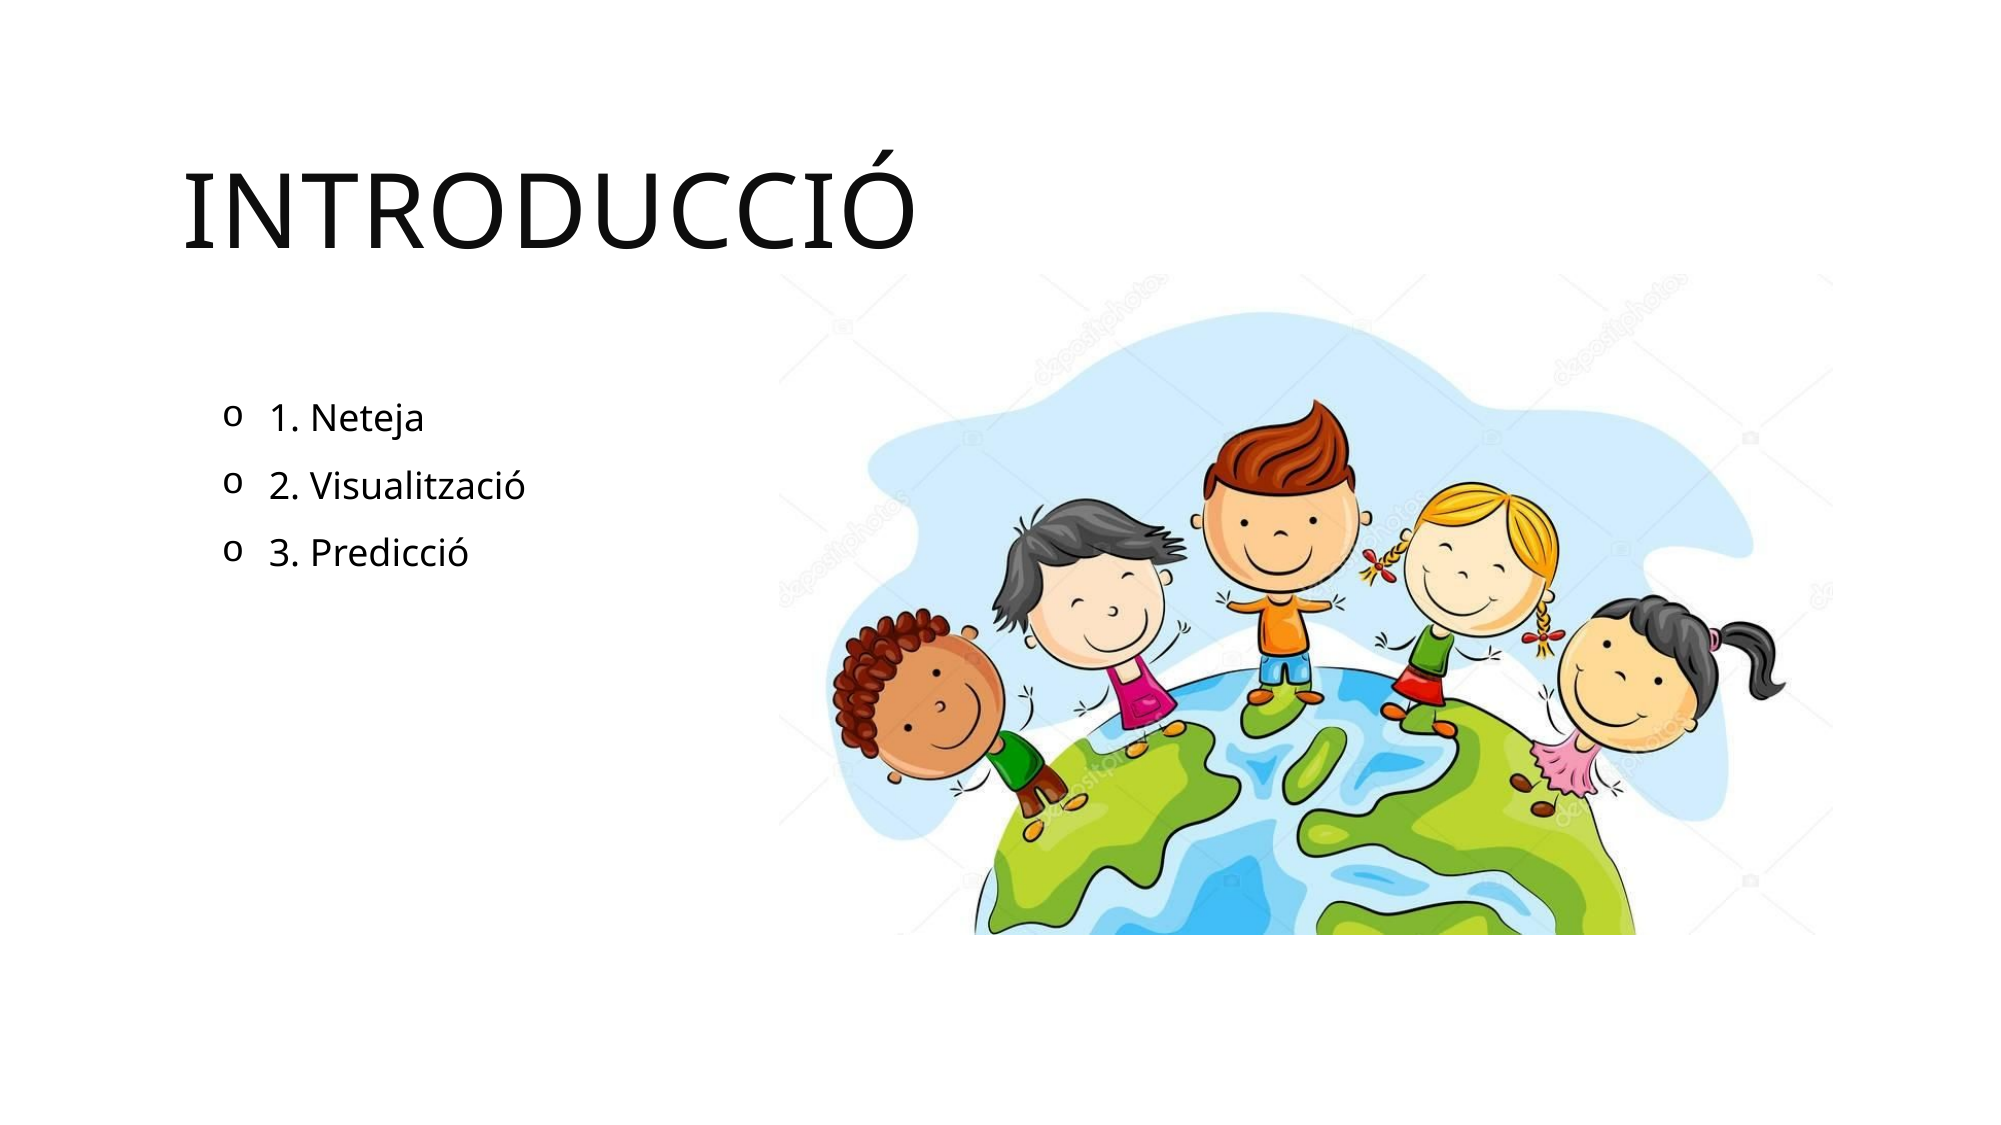

# INTRODUCCIÓ
1. Neteja
2. Visualització
3. Predicció